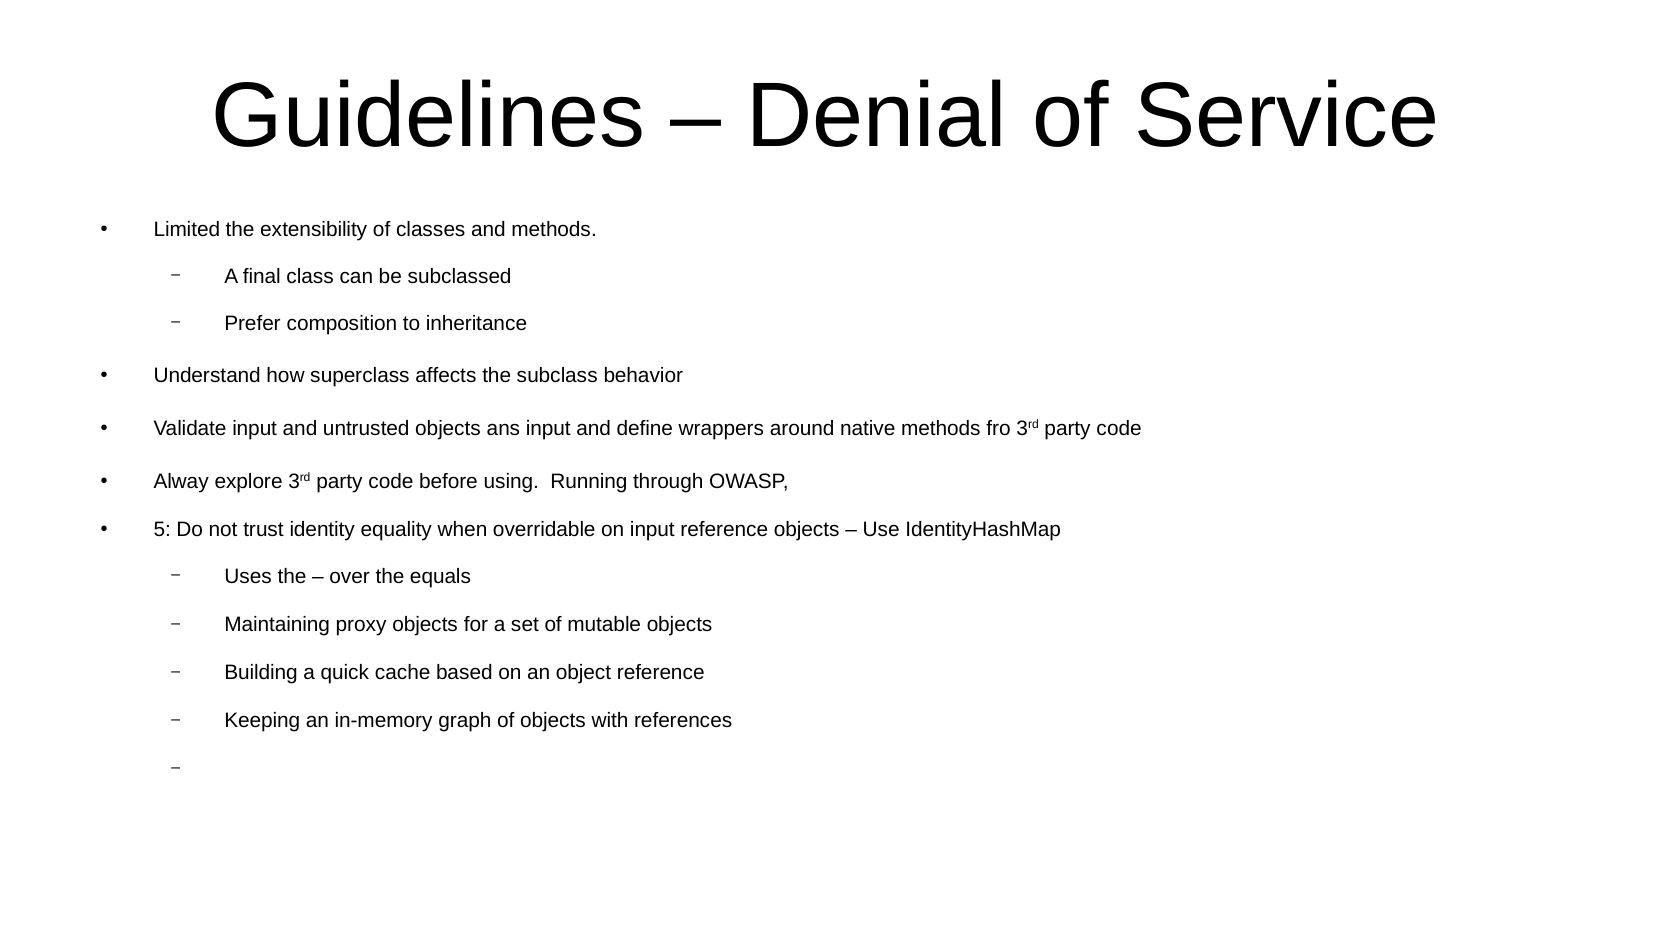

# Guidelines – Denial of Service
Limited the extensibility of classes and methods.
A final class can be subclassed
Prefer composition to inheritance
Understand how superclass affects the subclass behavior
Validate input and untrusted objects ans input and define wrappers around native methods fro 3rd party code
Alway explore 3rd party code before using. Running through OWASP,
5: Do not trust identity equality when overridable on input reference objects – Use IdentityHashMap
Uses the – over the equals
Maintaining proxy objects for a set of mutable objects
Building a quick cache based on an object reference
Keeping an in-memory graph of objects with references